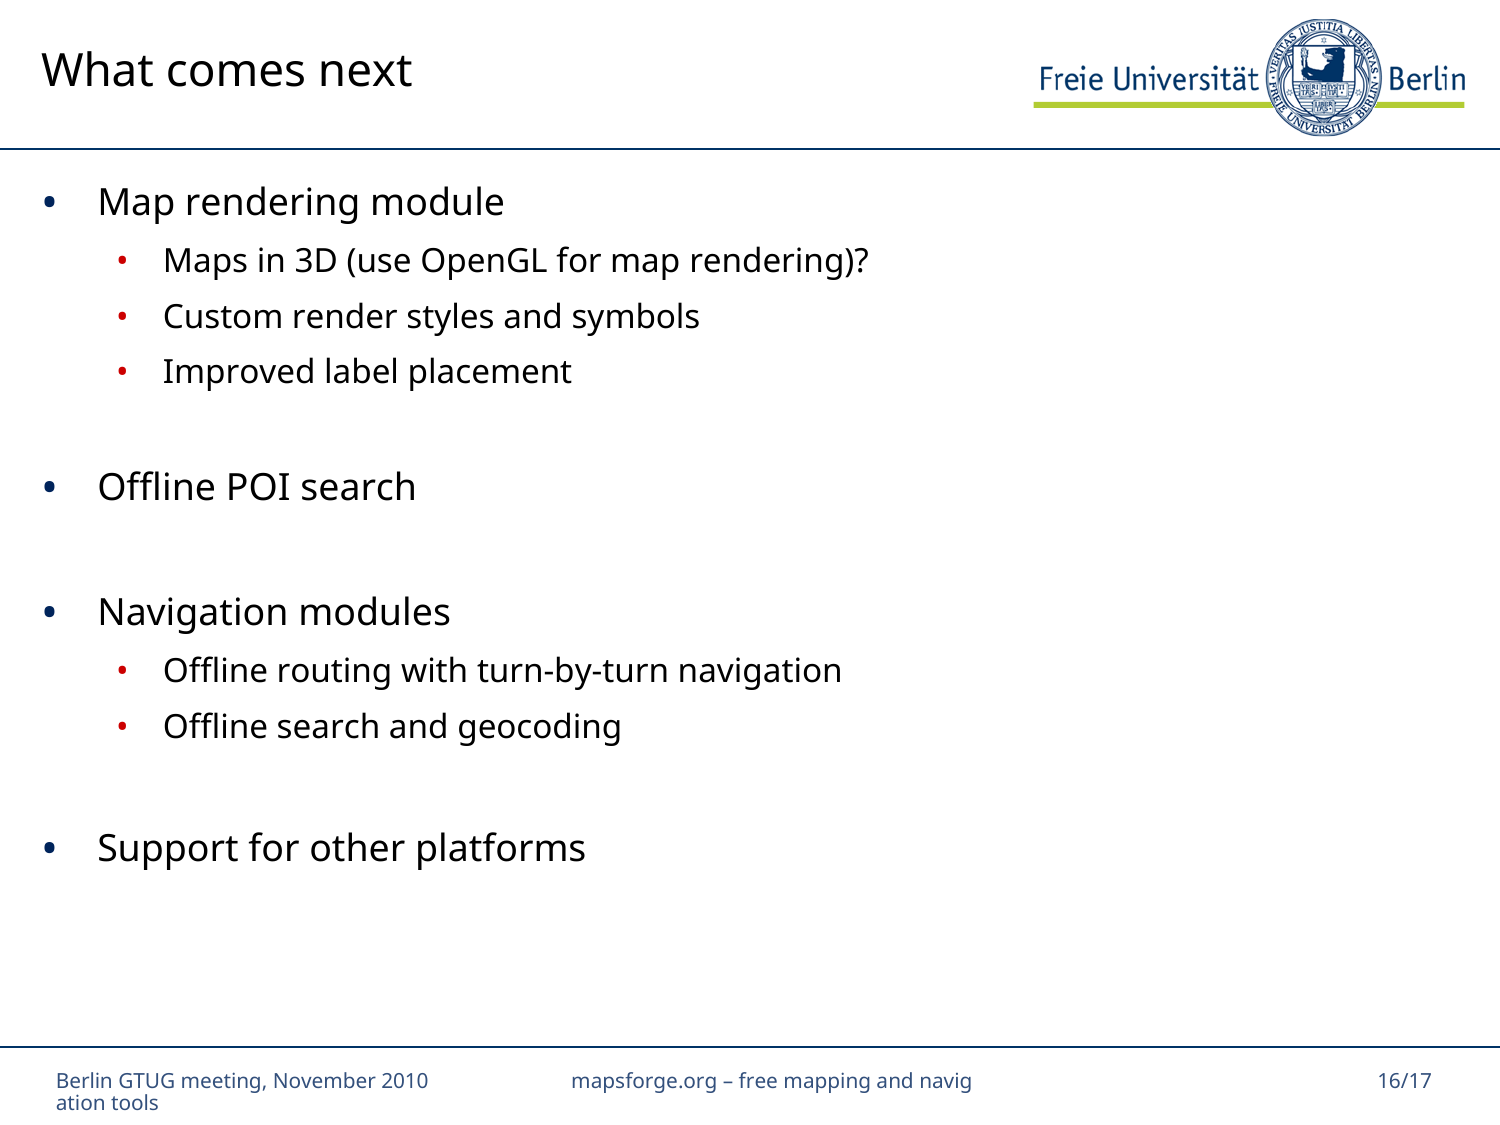

# What comes next
Map rendering module
Maps in 3D (use OpenGL for map rendering)?
Custom render styles and symbols
Improved label placement
Offline POI search
Navigation modules
Offline routing with turn-by-turn navigation
Offline search and geocoding
Support for other platforms
Berlin GTUG meeting, November 2010 mapsforge.org – free mapping and navigation tools
16